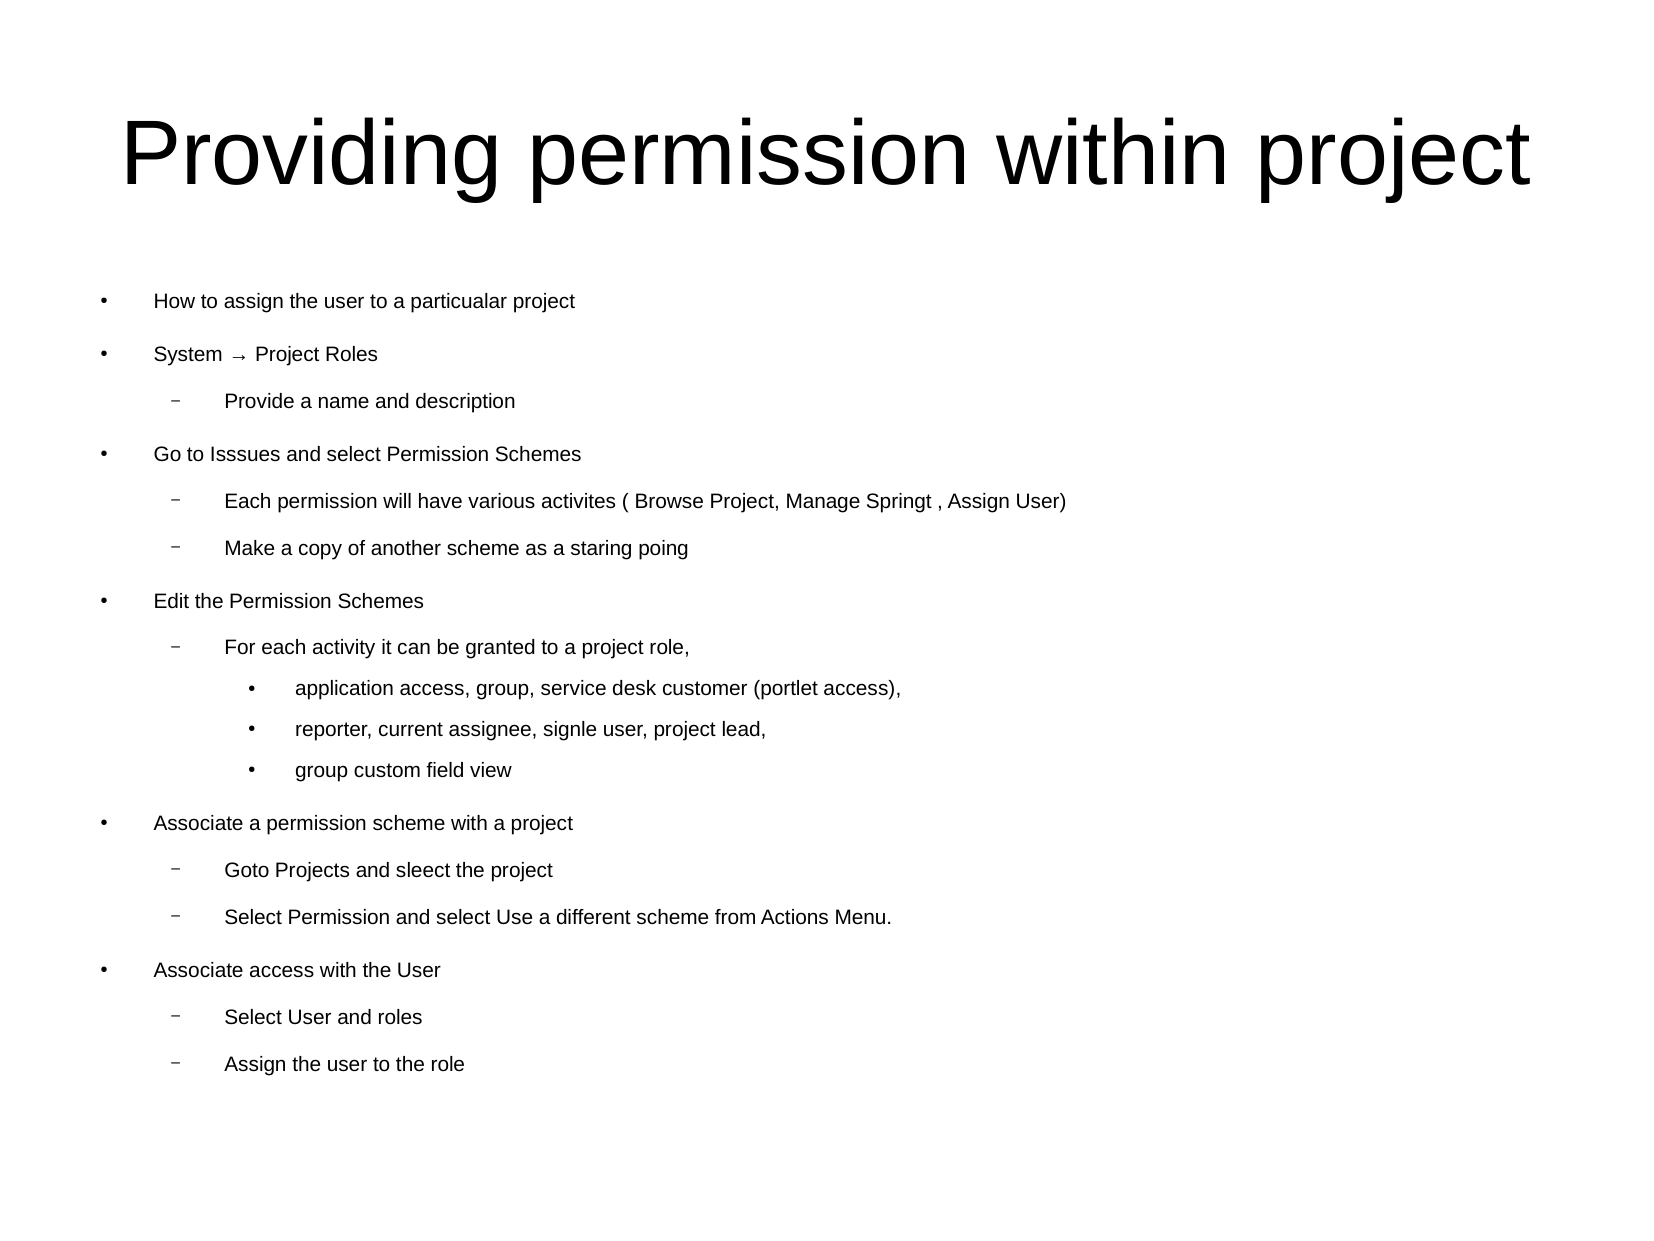

# Providing permission within project
How to assign the user to a particualar project
System → Project Roles
Provide a name and description
Go to Isssues and select Permission Schemes
Each permission will have various activites ( Browse Project, Manage Springt , Assign User)
Make a copy of another scheme as a staring poing
Edit the Permission Schemes
For each activity it can be granted to a project role,
application access, group, service desk customer (portlet access),
reporter, current assignee, signle user, project lead,
group custom field view
Associate a permission scheme with a project
Goto Projects and sleect the project
Select Permission and select Use a different scheme from Actions Menu.
Associate access with the User
Select User and roles
Assign the user to the role